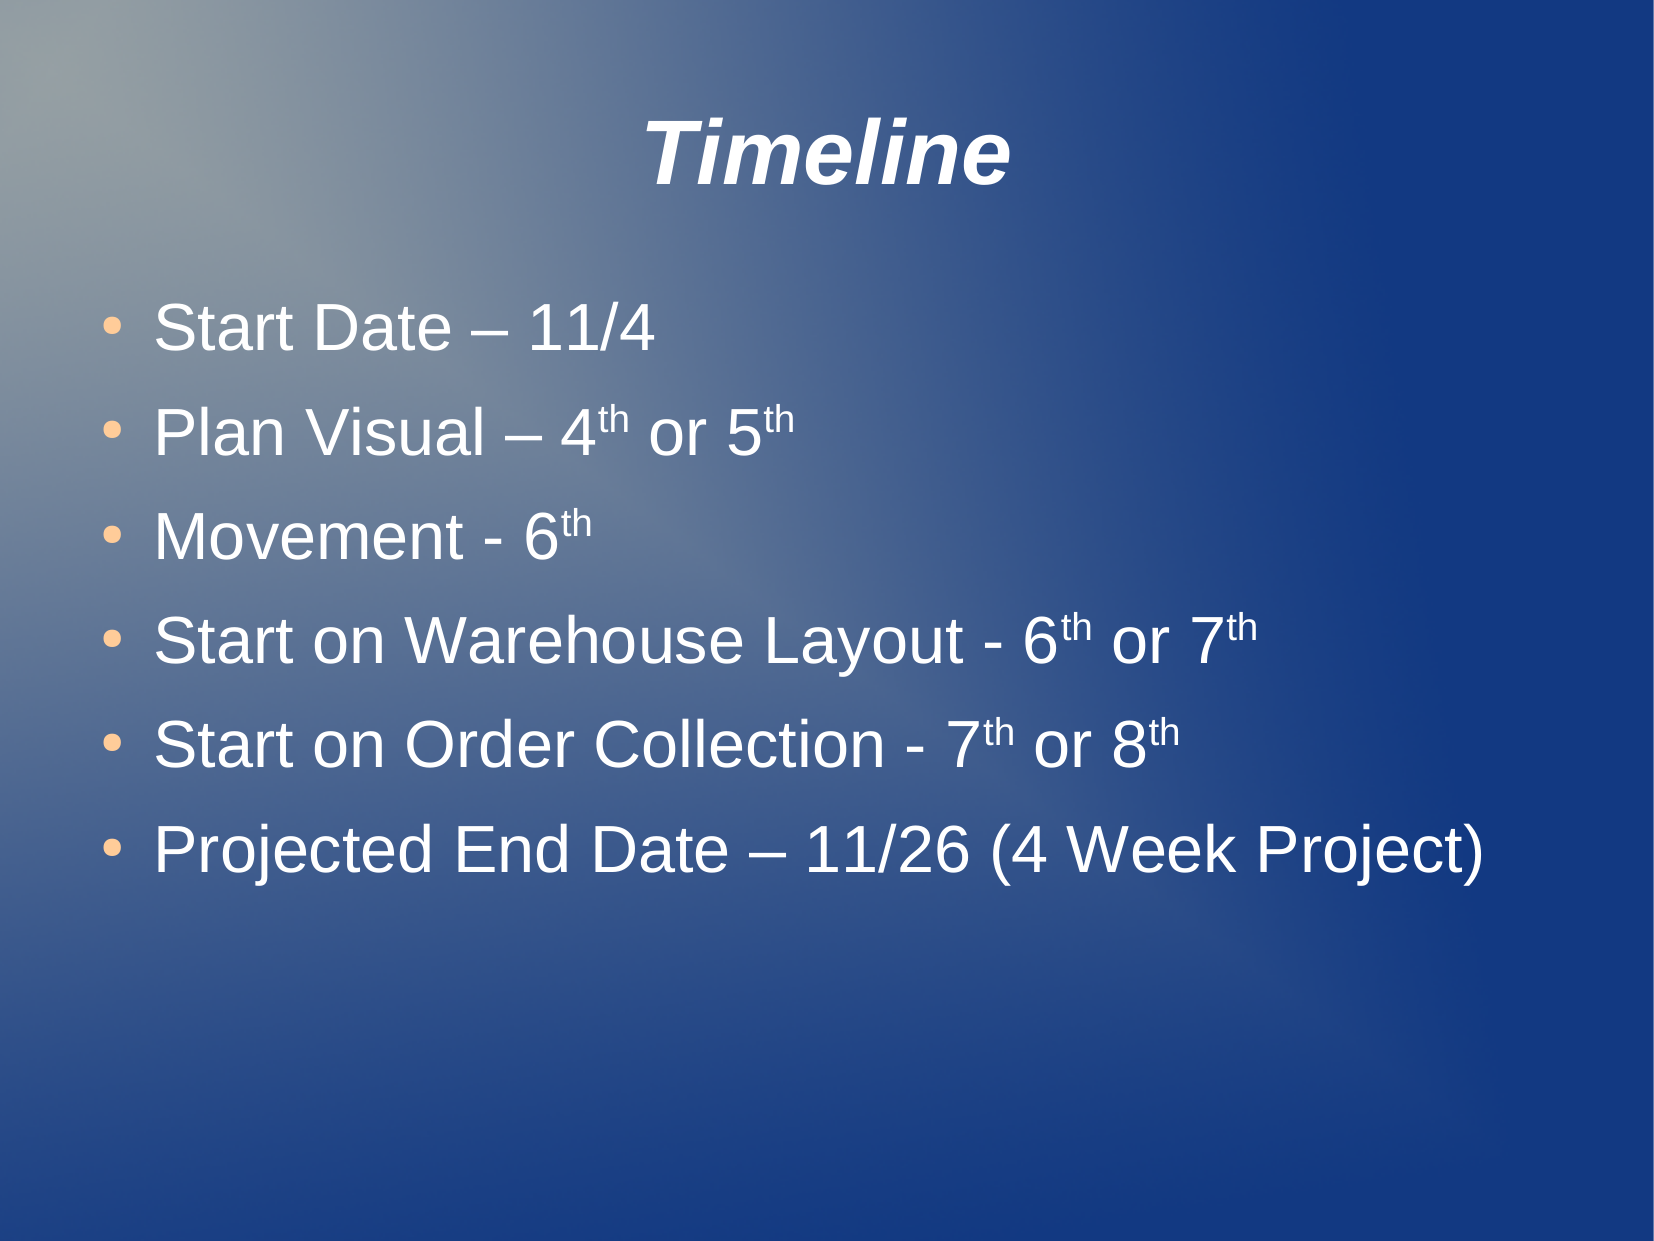

# Timeline
Start Date – 11/4
Plan Visual – 4th or 5th
Movement - 6th
Start on Warehouse Layout - 6th or 7th
Start on Order Collection - 7th or 8th
Projected End Date – 11/26 (4 Week Project)